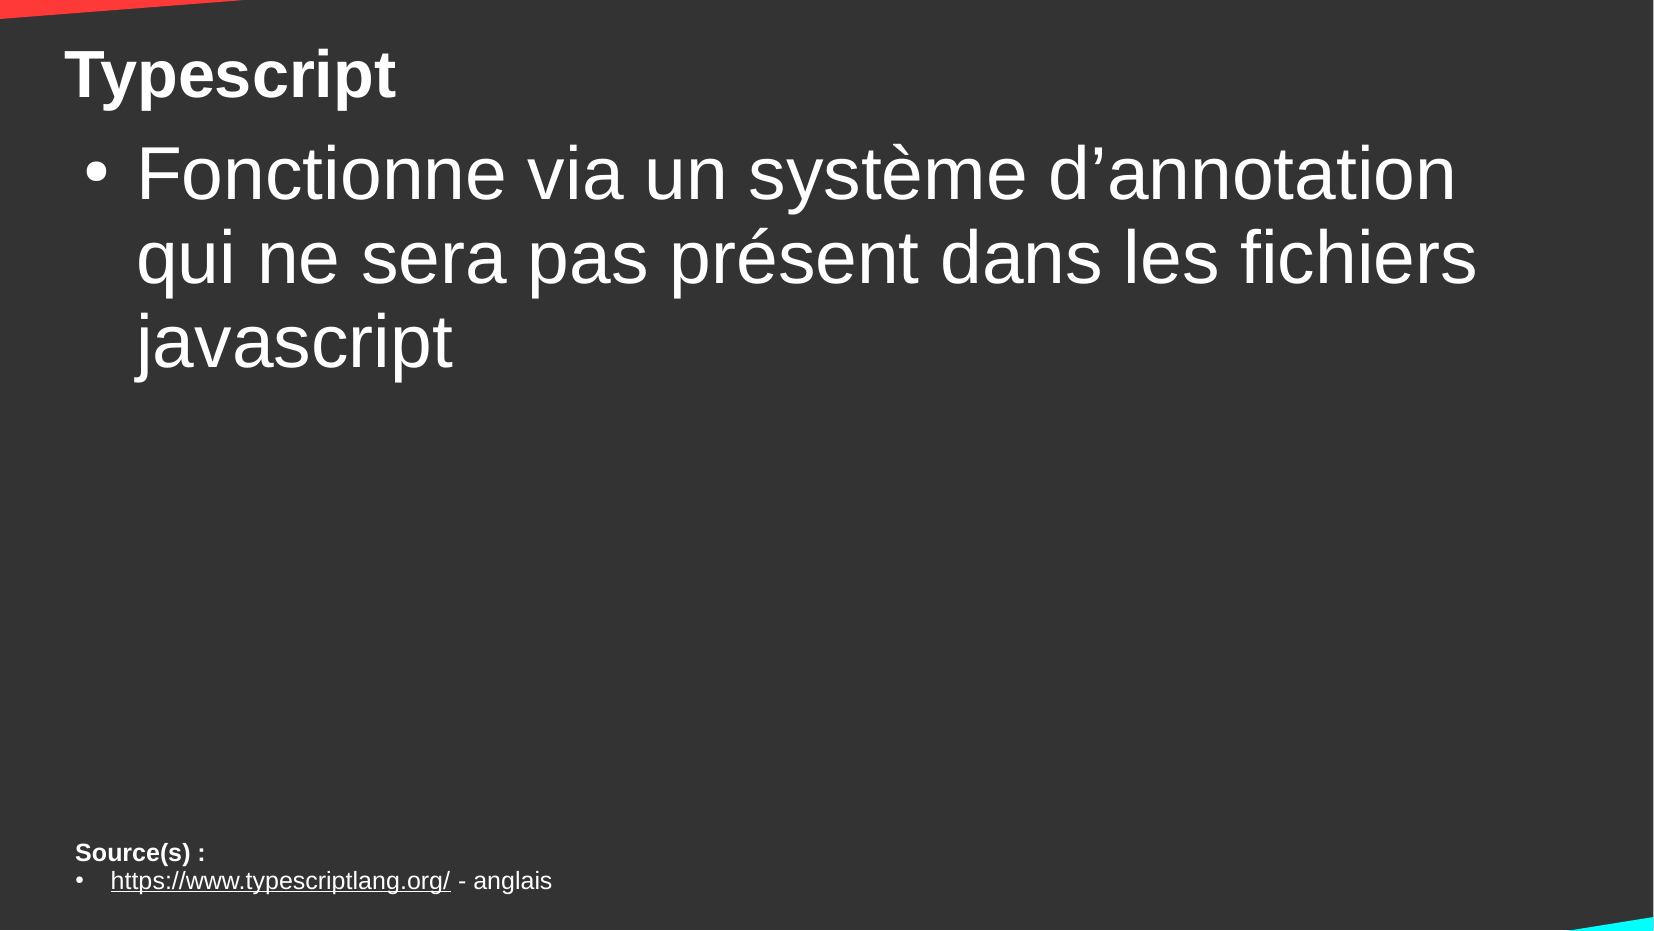

# Typescript
Fonctionne via un système d’annotation qui ne sera pas présent dans les fichiers javascript
Source(s) :
https://www.typescriptlang.org/ - anglais